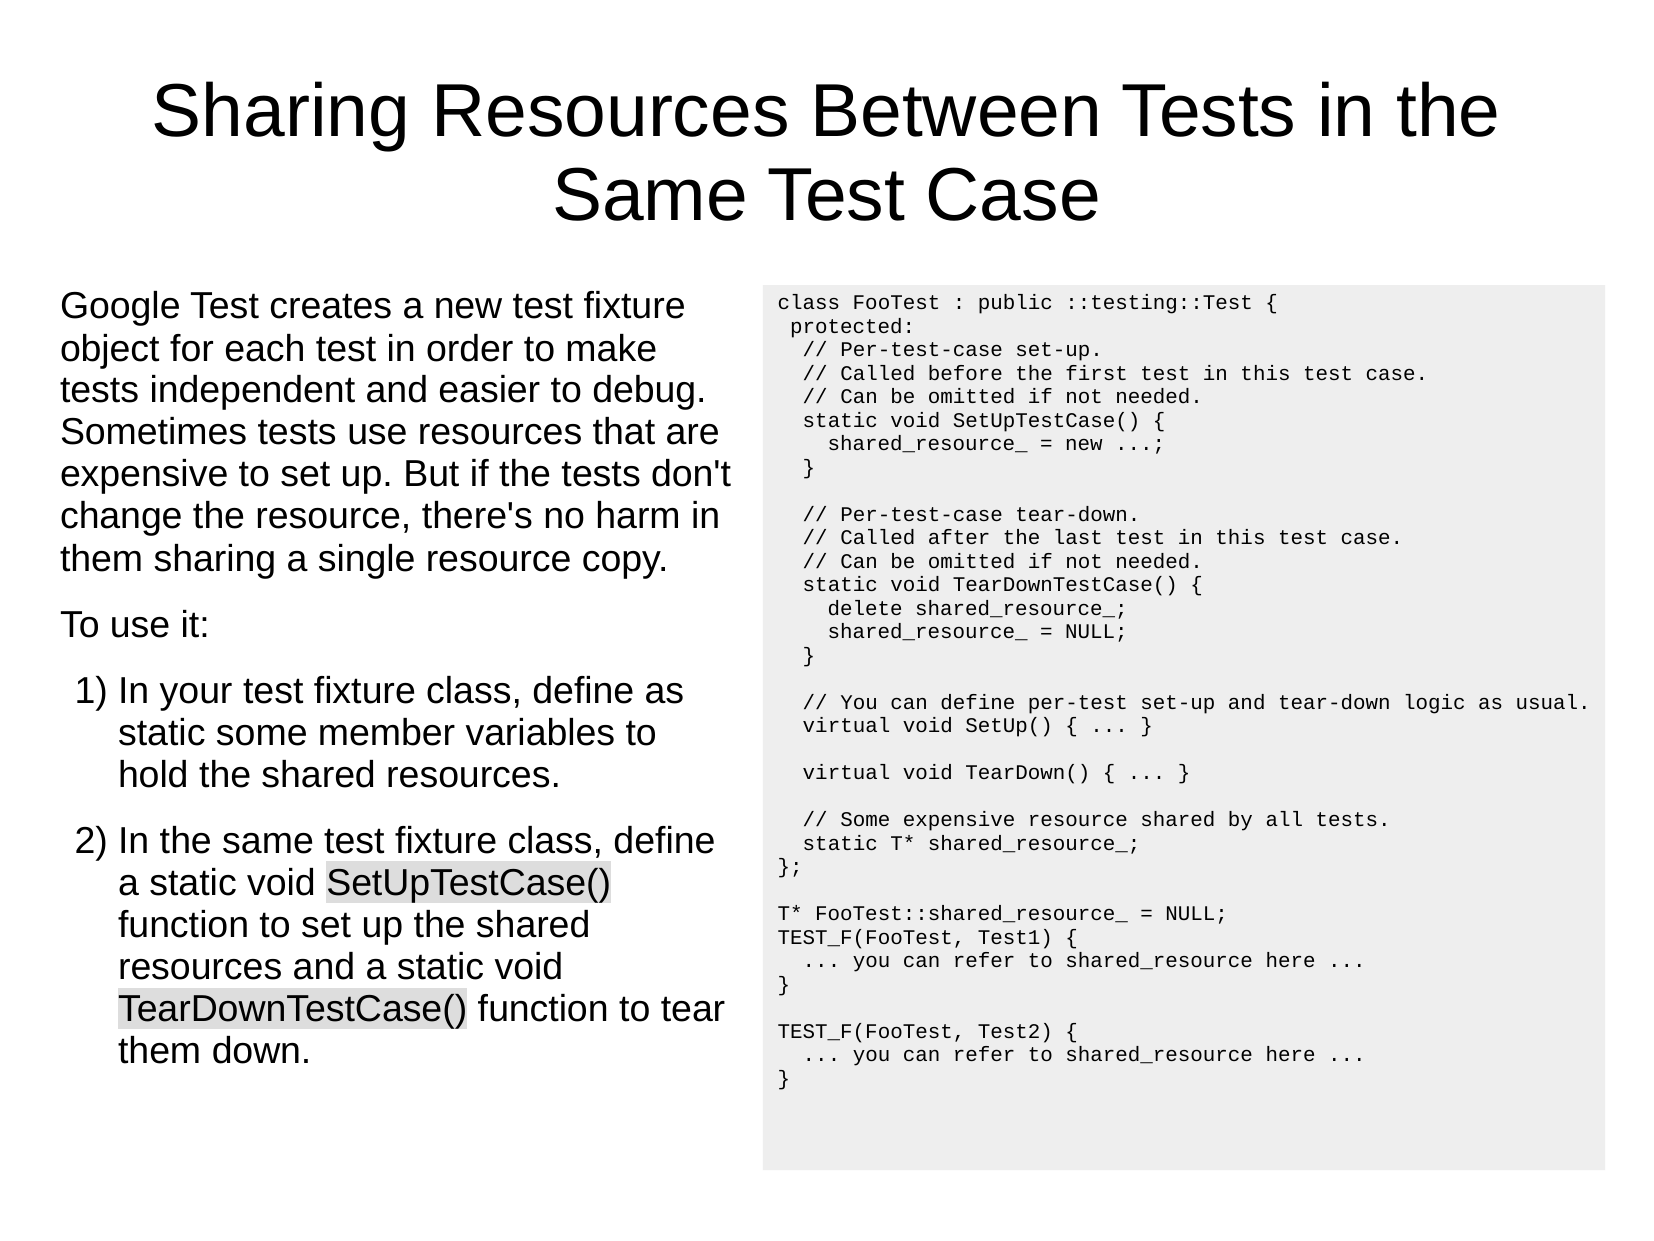

# Sharing Resources Between Tests in the Same Test Case
Google Test creates a new test fixture object for each test in order to make tests independent and easier to debug. Sometimes tests use resources that are expensive to set up. But if the tests don't change the resource, there's no harm in them sharing a single resource copy.
To use it:
In your test fixture class, define as static some member variables to hold the shared resources.
In the same test fixture class, define a static void SetUpTestCase() function to set up the shared resources and a static void TearDownTestCase() function to tear them down.
class FooTest : public ::testing::Test {
 protected:
 // Per-test-case set-up.
 // Called before the first test in this test case.
 // Can be omitted if not needed.
 static void SetUpTestCase() {
 shared_resource_ = new ...;
 }
 // Per-test-case tear-down.
 // Called after the last test in this test case.
 // Can be omitted if not needed.
 static void TearDownTestCase() {
 delete shared_resource_;
 shared_resource_ = NULL;
 }
 // You can define per-test set-up and tear-down logic as usual.
 virtual void SetUp() { ... }
 virtual void TearDown() { ... }
 // Some expensive resource shared by all tests.
 static T* shared_resource_;
};
T* FooTest::shared_resource_ = NULL;
TEST_F(FooTest, Test1) {
 ... you can refer to shared_resource here ...
}
TEST_F(FooTest, Test2) {
 ... you can refer to shared_resource here ...
}